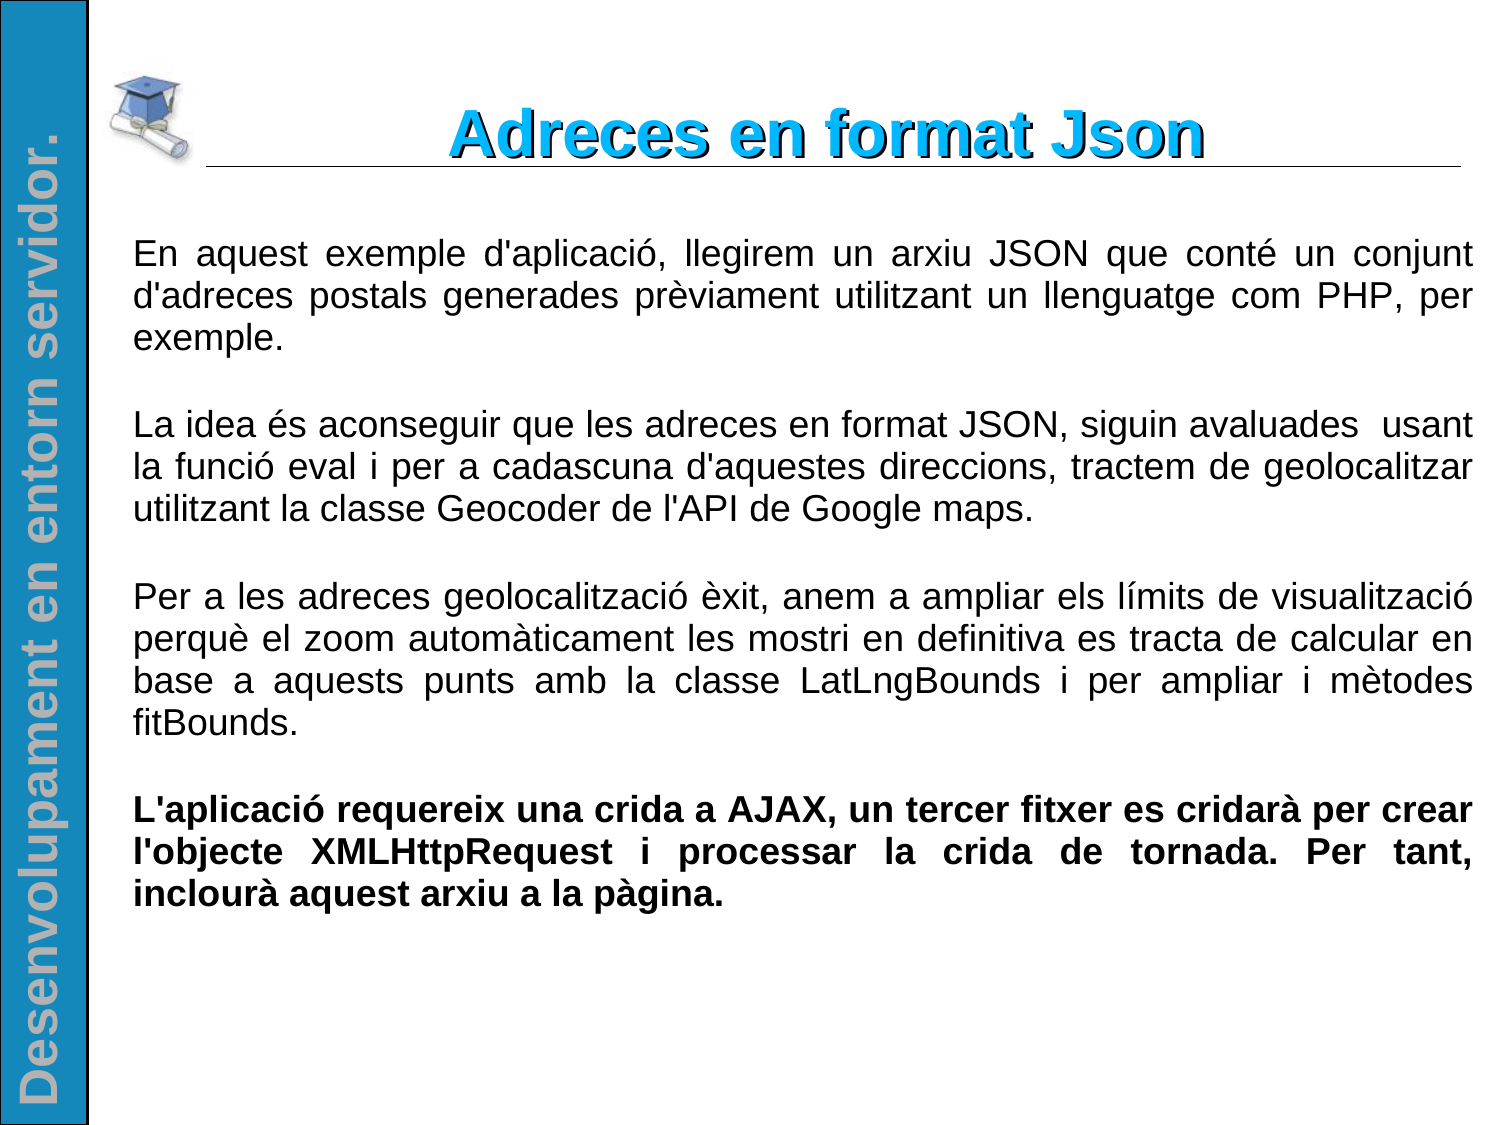

# Adreces en format Json
En aquest exemple d'aplicació, llegirem un arxiu JSON que conté un conjunt d'adreces postals generades prèviament utilitzant un llenguatge com PHP, per exemple.
La idea és aconseguir que les adreces en format JSON, siguin avaluades usant la funció eval i per a cadascuna d'aquestes direccions, tractem de geolocalitzar utilitzant la classe Geocoder de l'API de Google maps.
Per a les adreces geolocalització èxit, anem a ampliar els límits de visualització perquè el zoom automàticament les mostri en definitiva es tracta de calcular en base a aquests punts amb la classe LatLngBounds i per ampliar i mètodes fitBounds.
L'aplicació requereix una crida a AJAX, un tercer fitxer es cridarà per crear l'objecte XMLHttpRequest i processar la crida de tornada. Per tant, inclourà aquest arxiu a la pàgina.